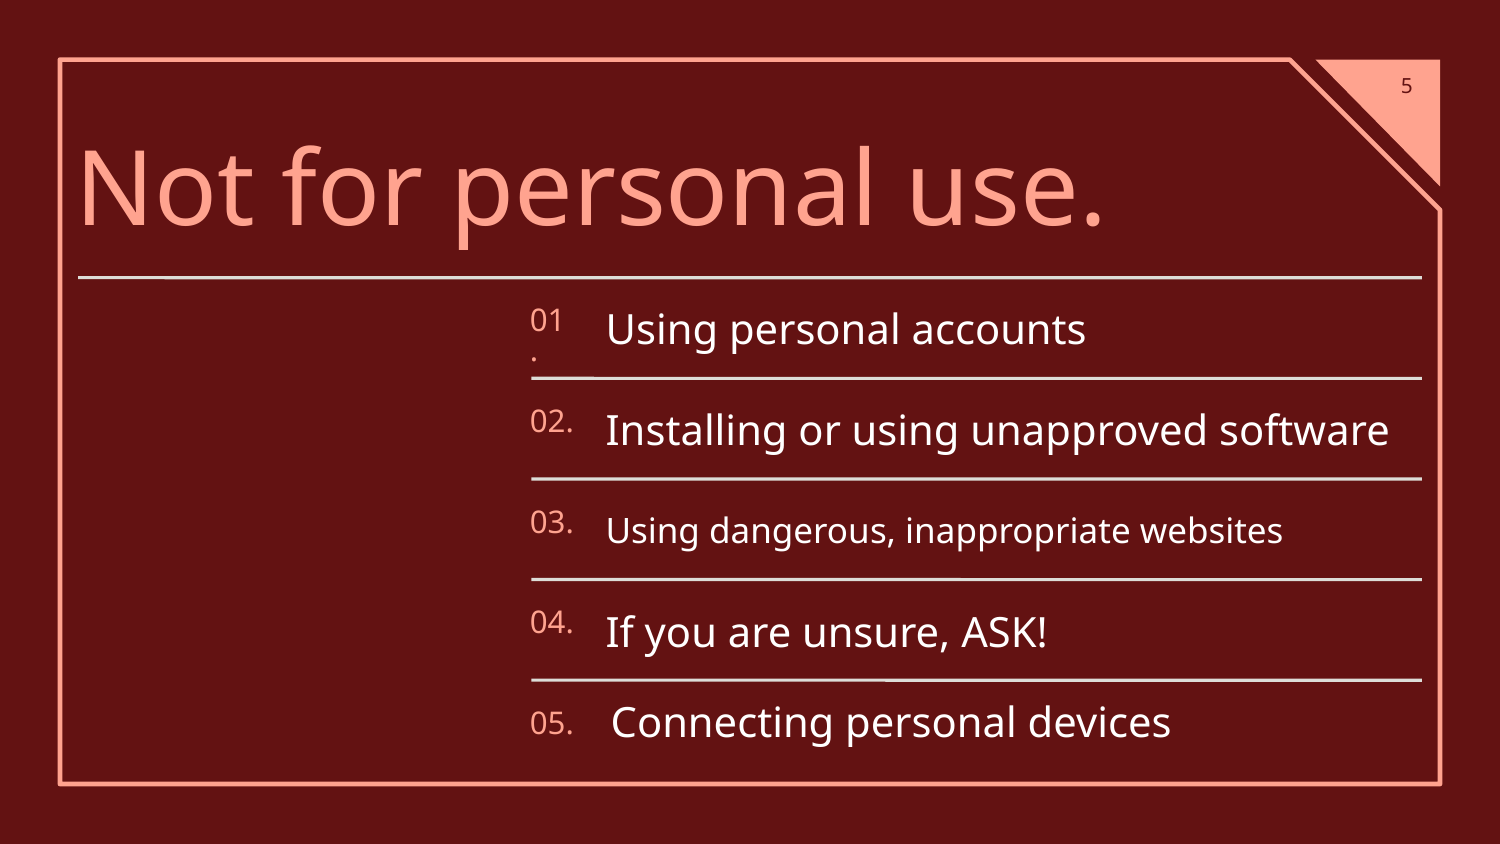

# Not for personal use.
Using personal accounts
01.
02.
03.
04.
05.
Installing or using unapproved software
Using dangerous, inappropriate websites
If you are unsure, ASK!
Connecting personal devices